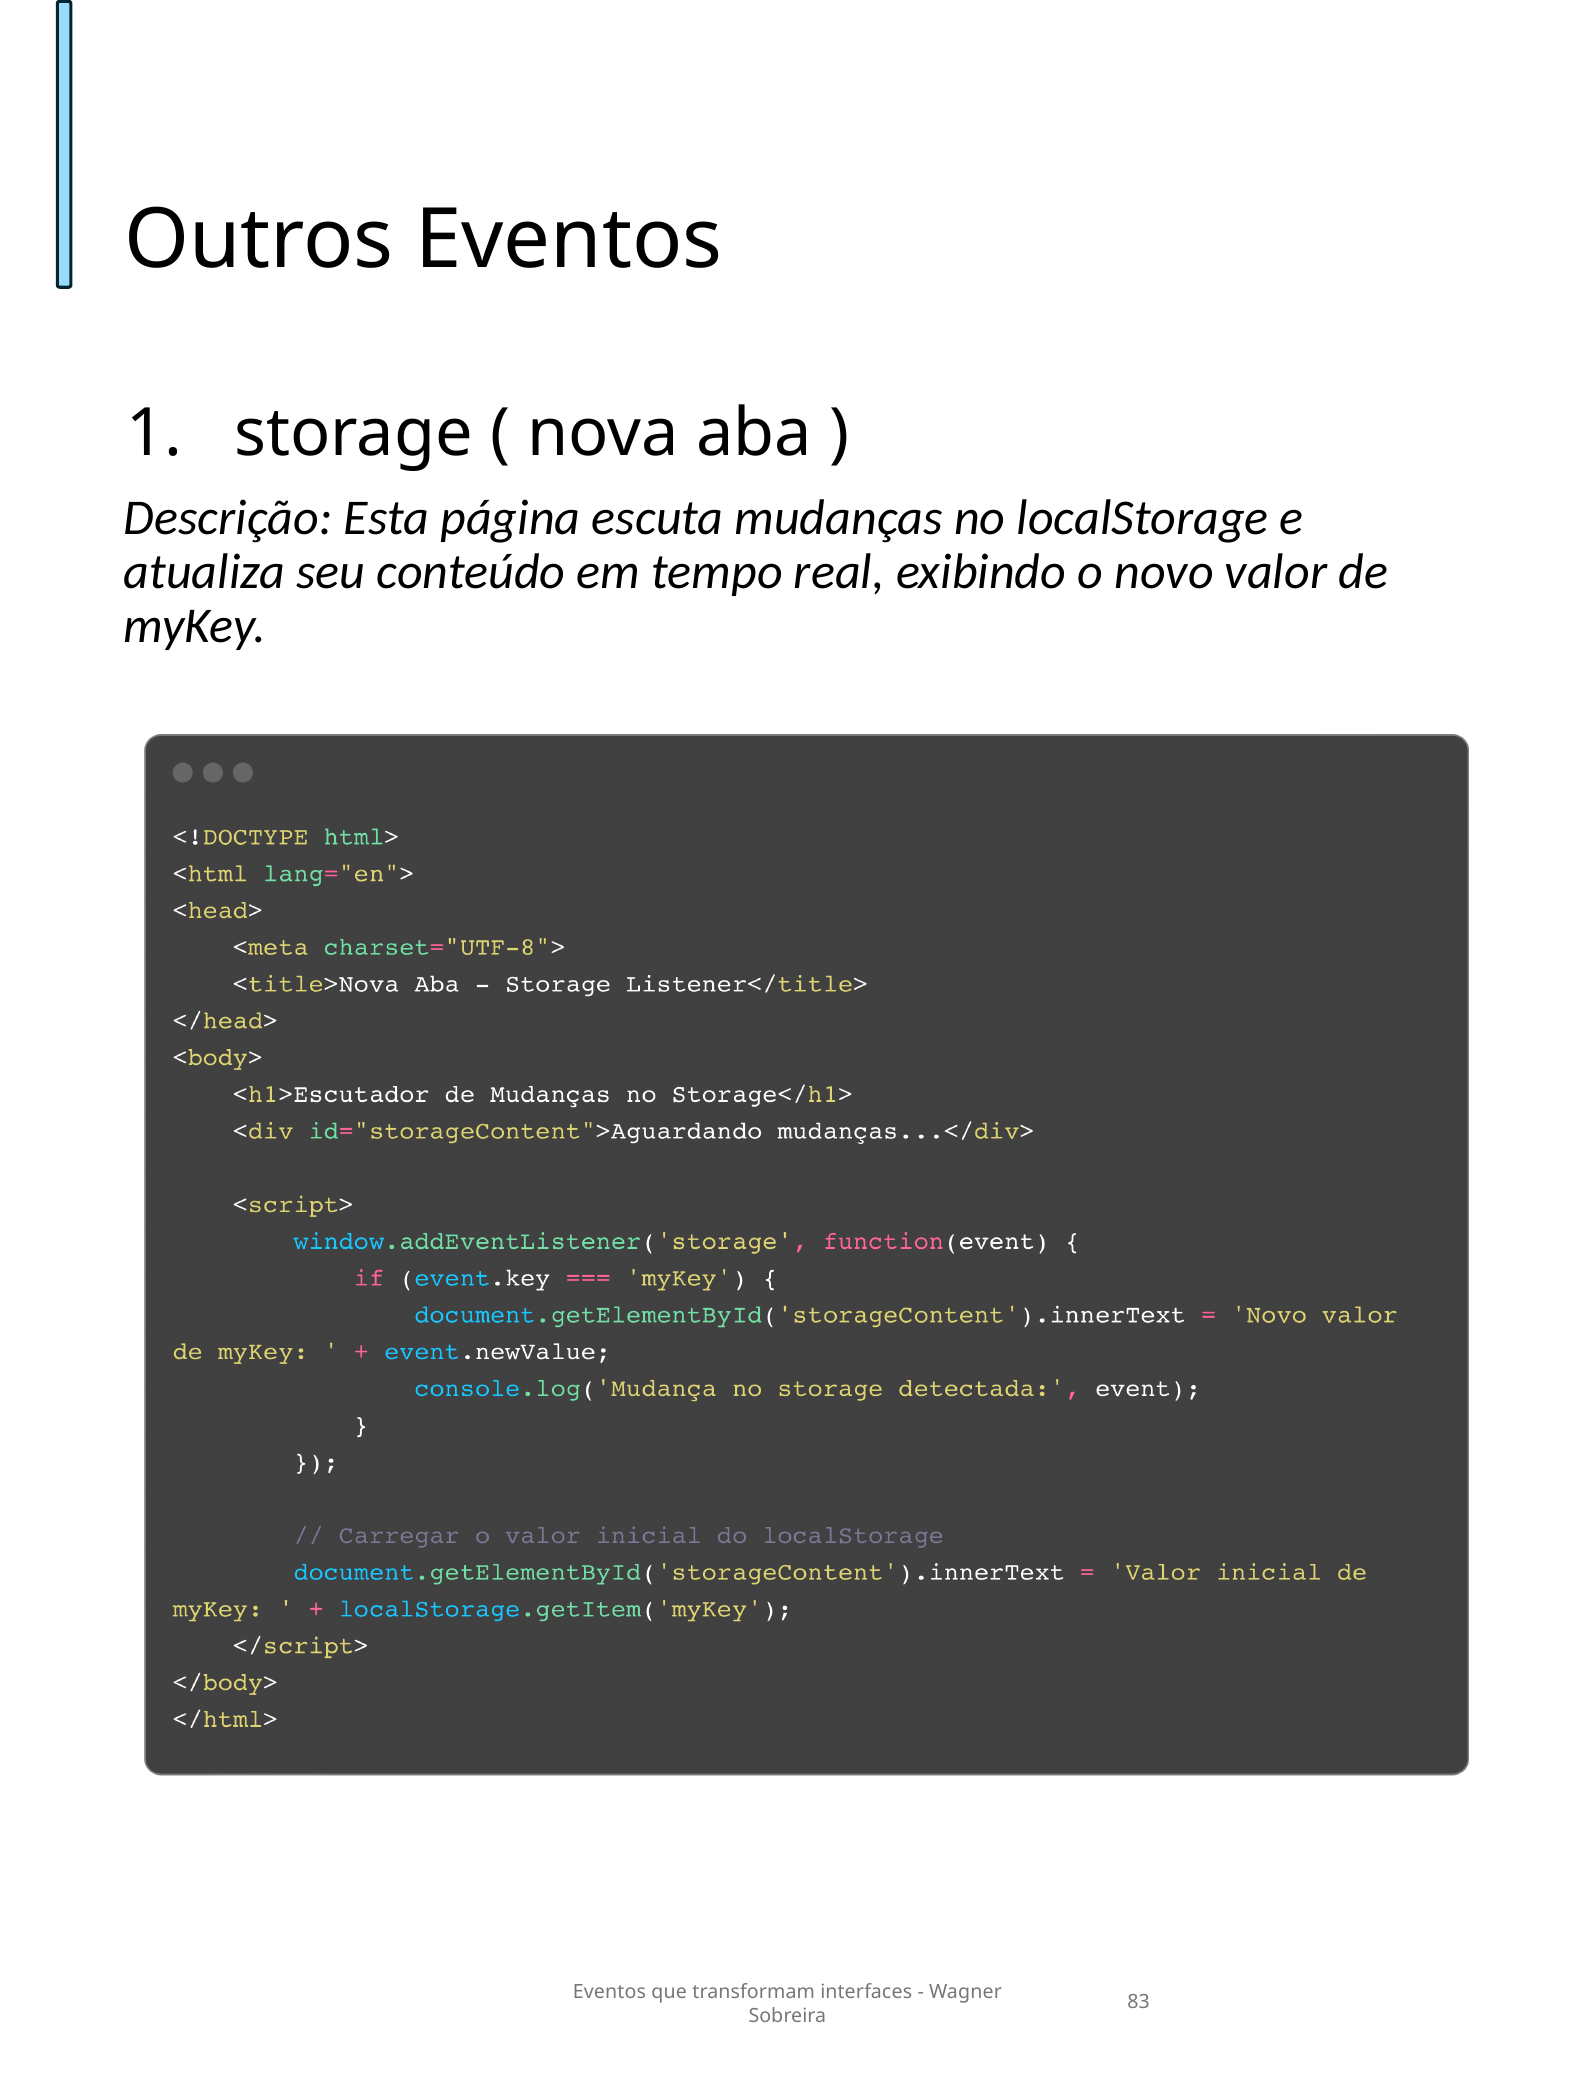

Outros Eventos
1.   storage ( nova aba )
Descrição: Esta página escuta mudanças no localStorage e atualiza seu conteúdo em tempo real, exibindo o novo valor de myKey.
Eventos que transformam interfaces - Wagner Sobreira